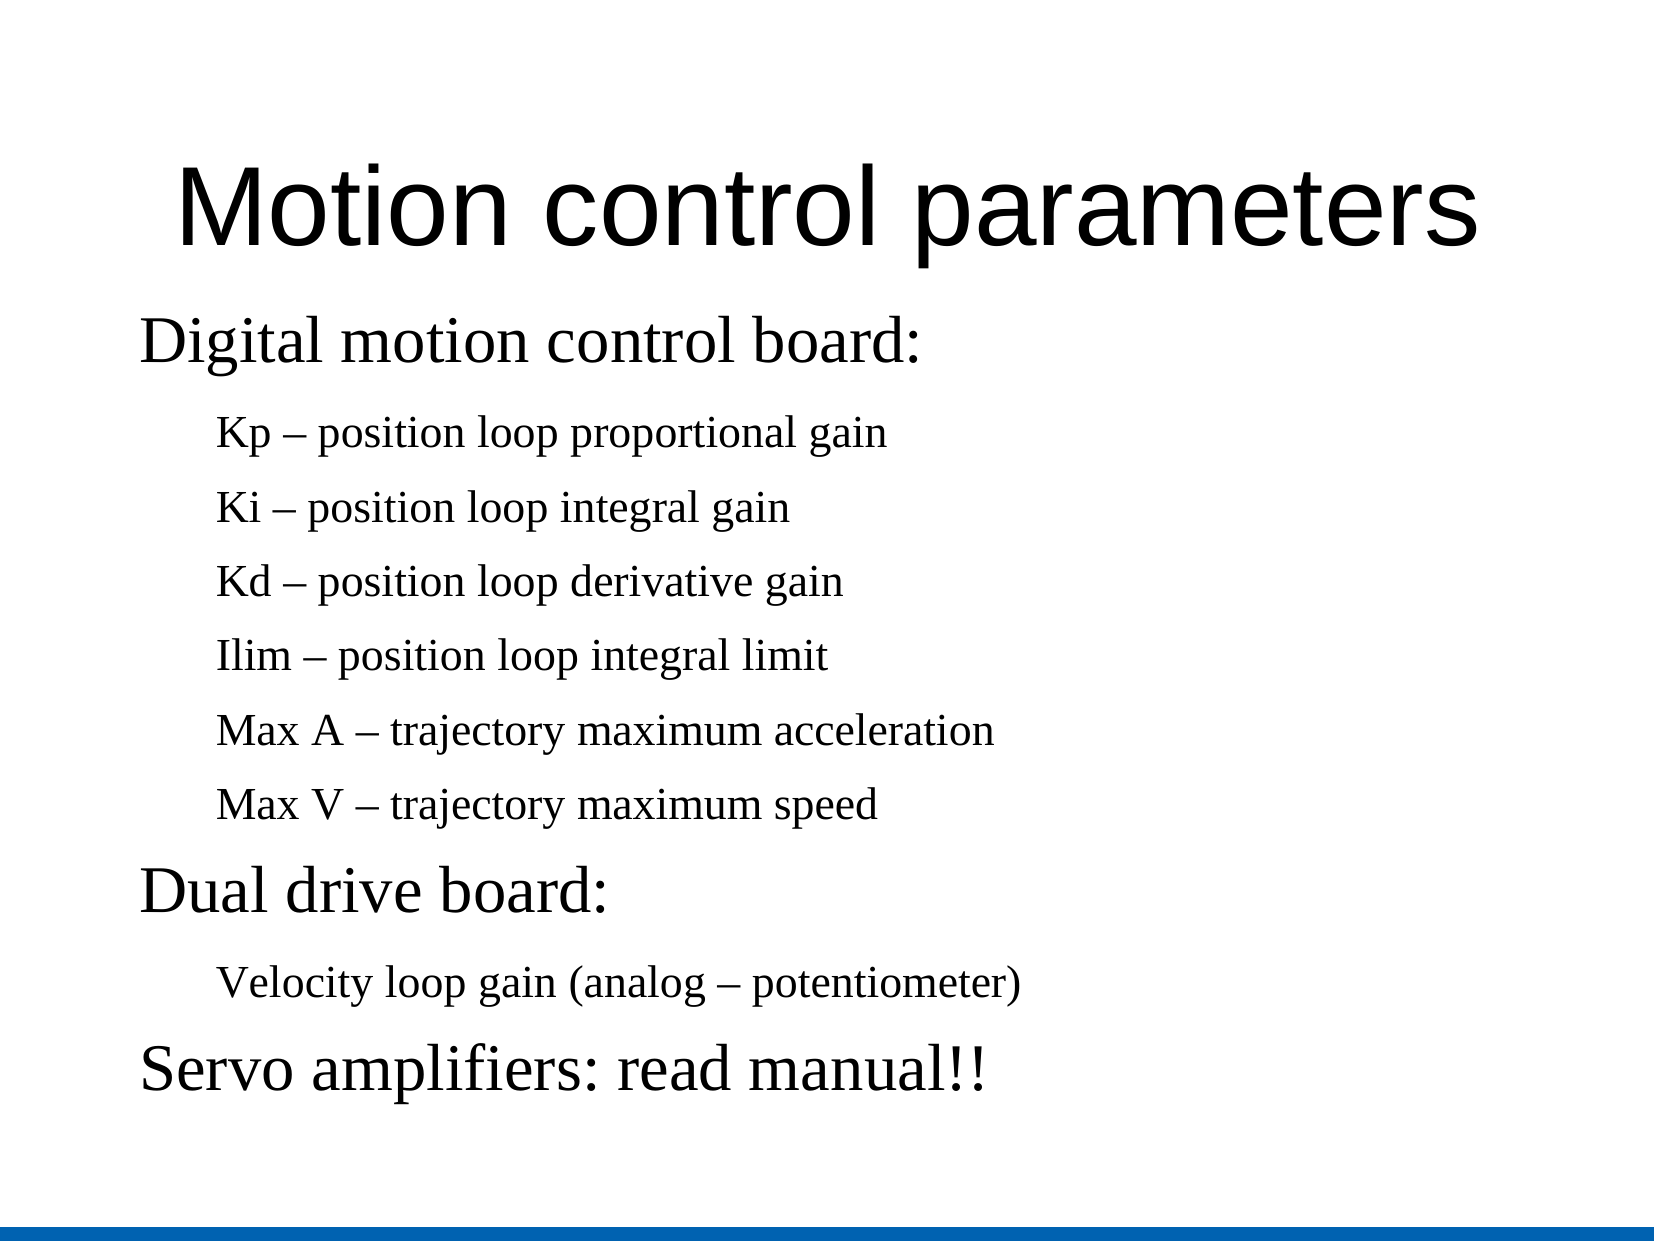

# Motion control parameters
Digital motion control board:
Kp – position loop proportional gain
Ki – position loop integral gain
Kd – position loop derivative gain
Ilim – position loop integral limit
Max A – trajectory maximum acceleration
Max V – trajectory maximum speed
Dual drive board:
Velocity loop gain (analog – potentiometer)
Servo amplifiers: read manual!!